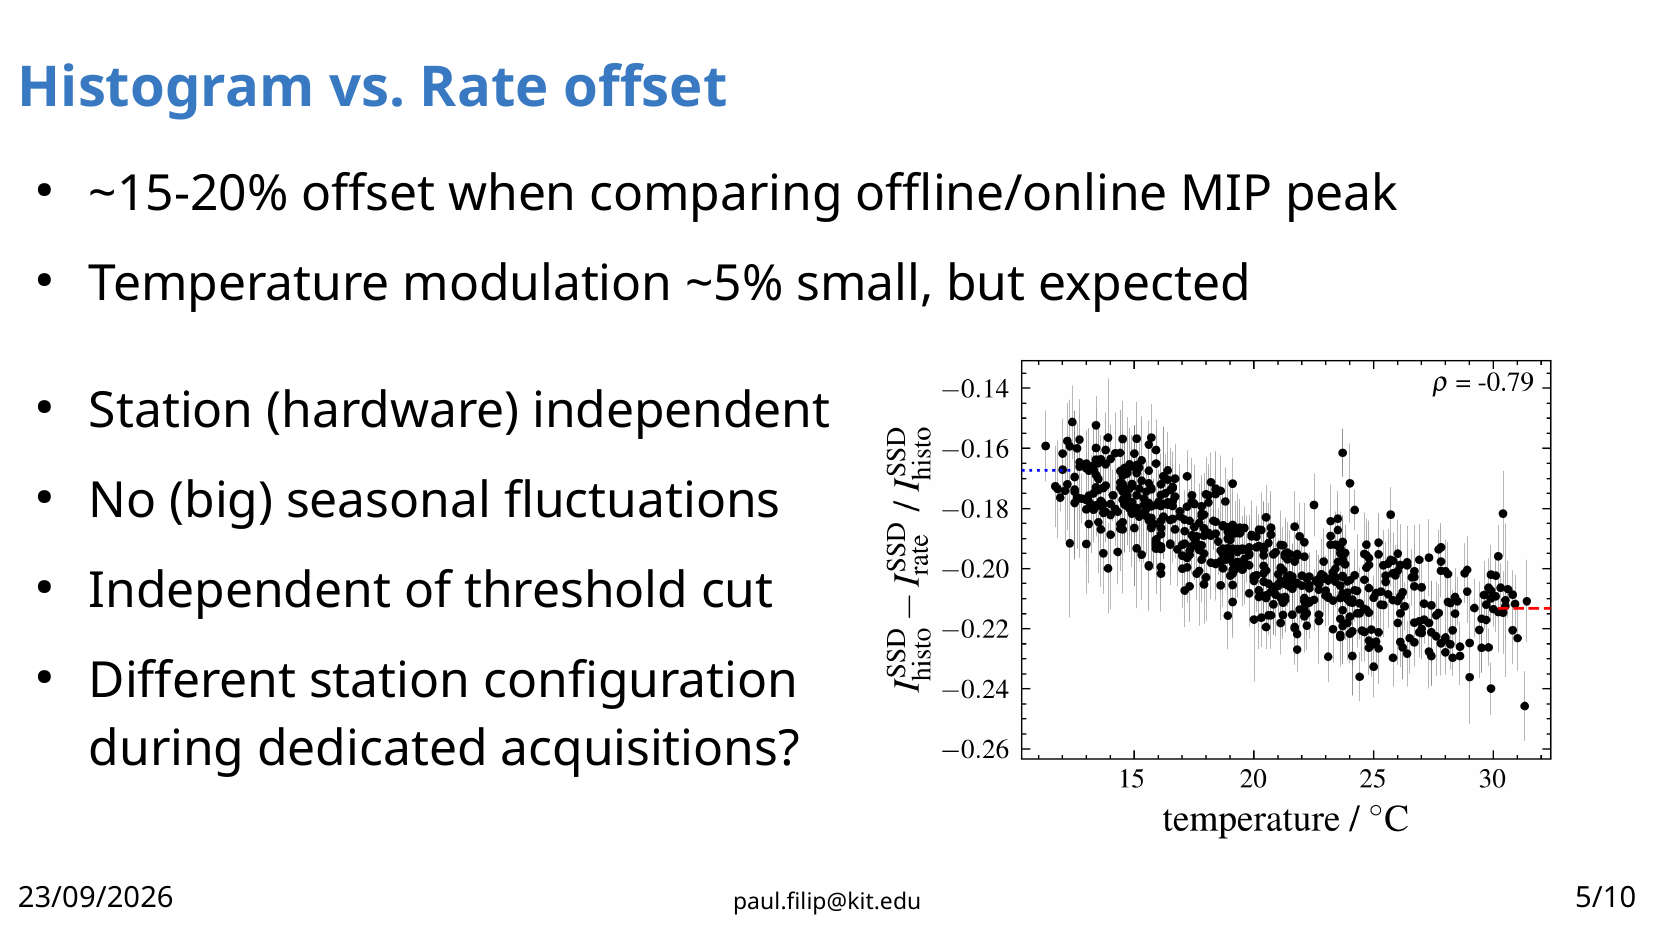

# Histogram vs. Rate offset
~15-20% offset when comparing offline/online MIP peak
Temperature modulation ~5% small, but expected
Station (hardware) independent
No (big) seasonal fluctuations
Independent of threshold cut
Different station configuration during dedicated acquisitions?
paul.filip@kit.edu
5